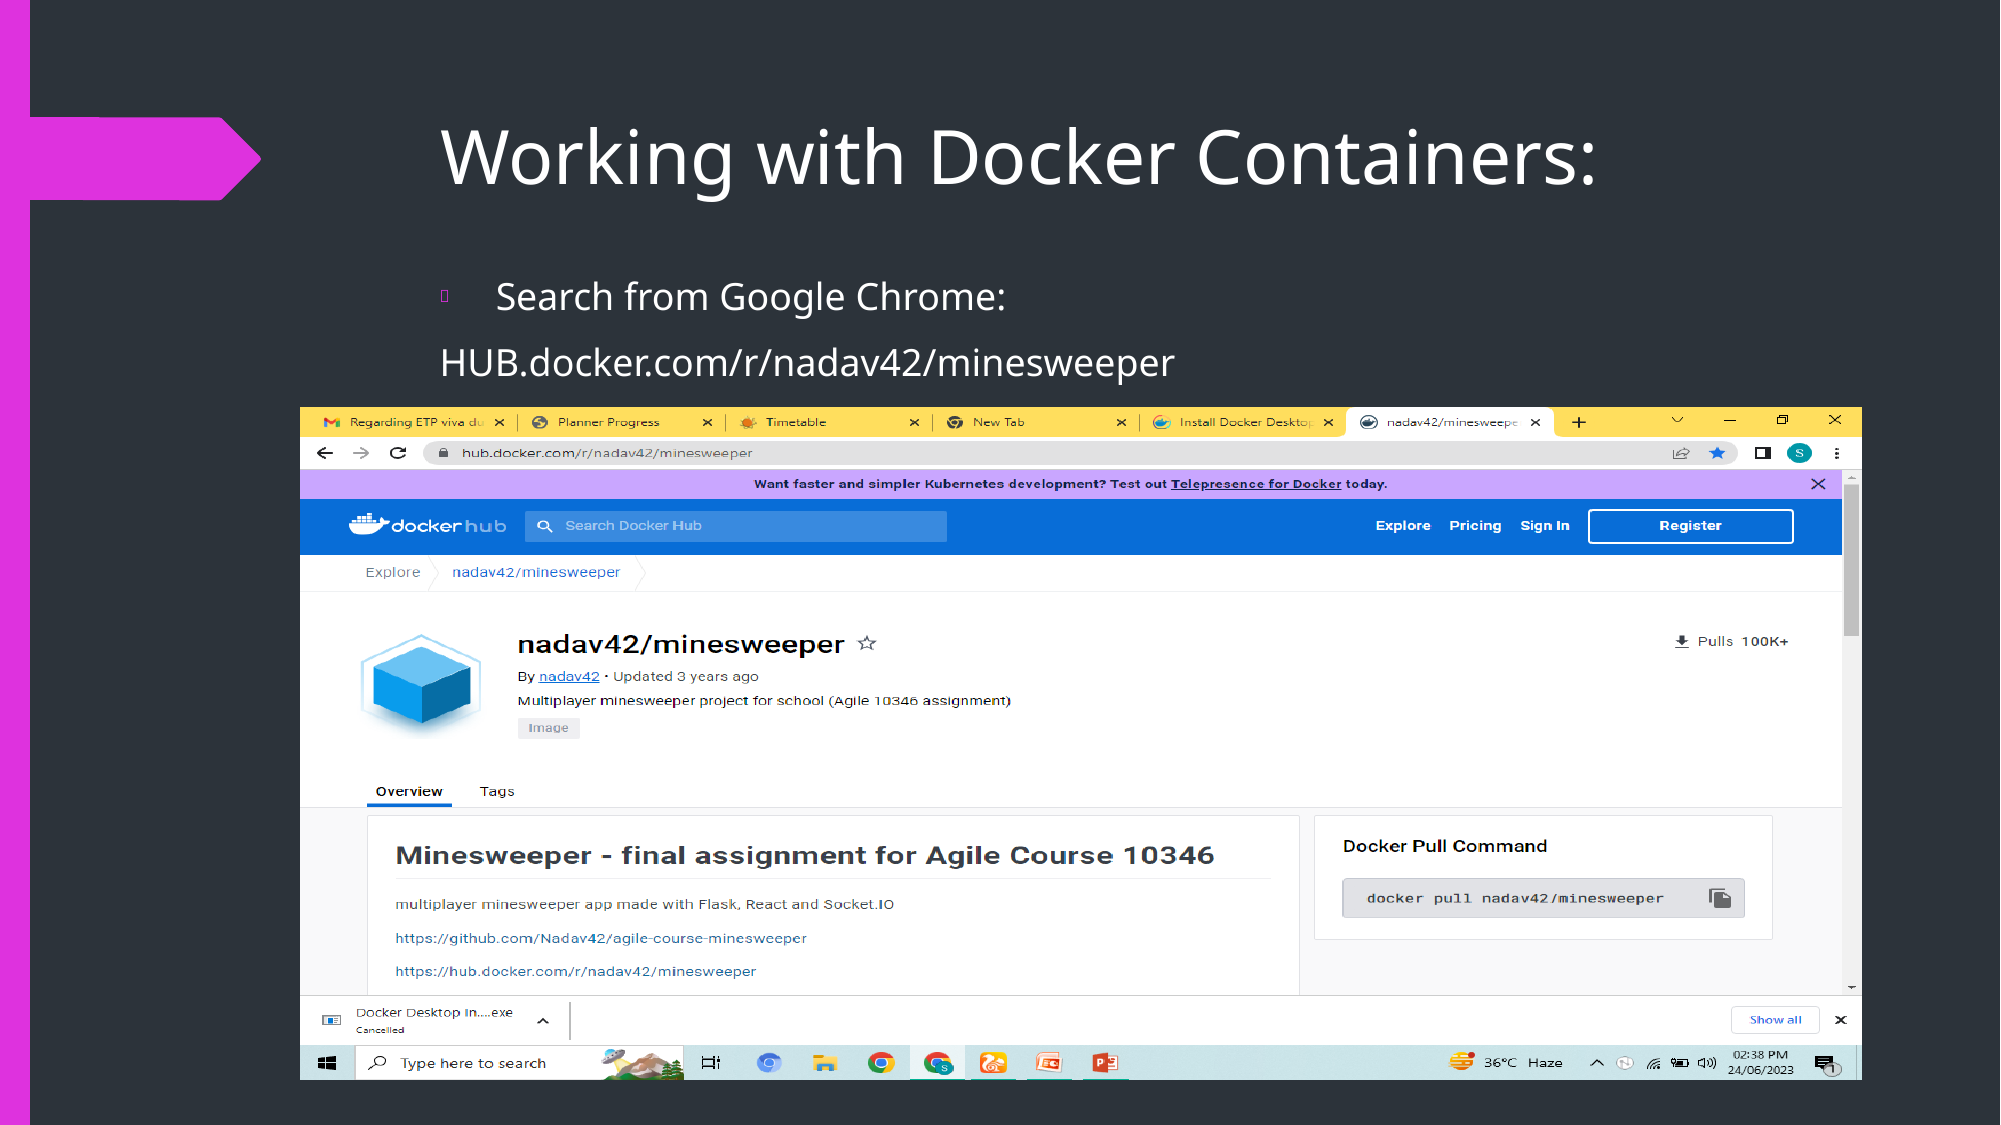

# Working with Docker Containers:
Search from Google Chrome:
HUB.docker.com/r/nadav42/minesweeper